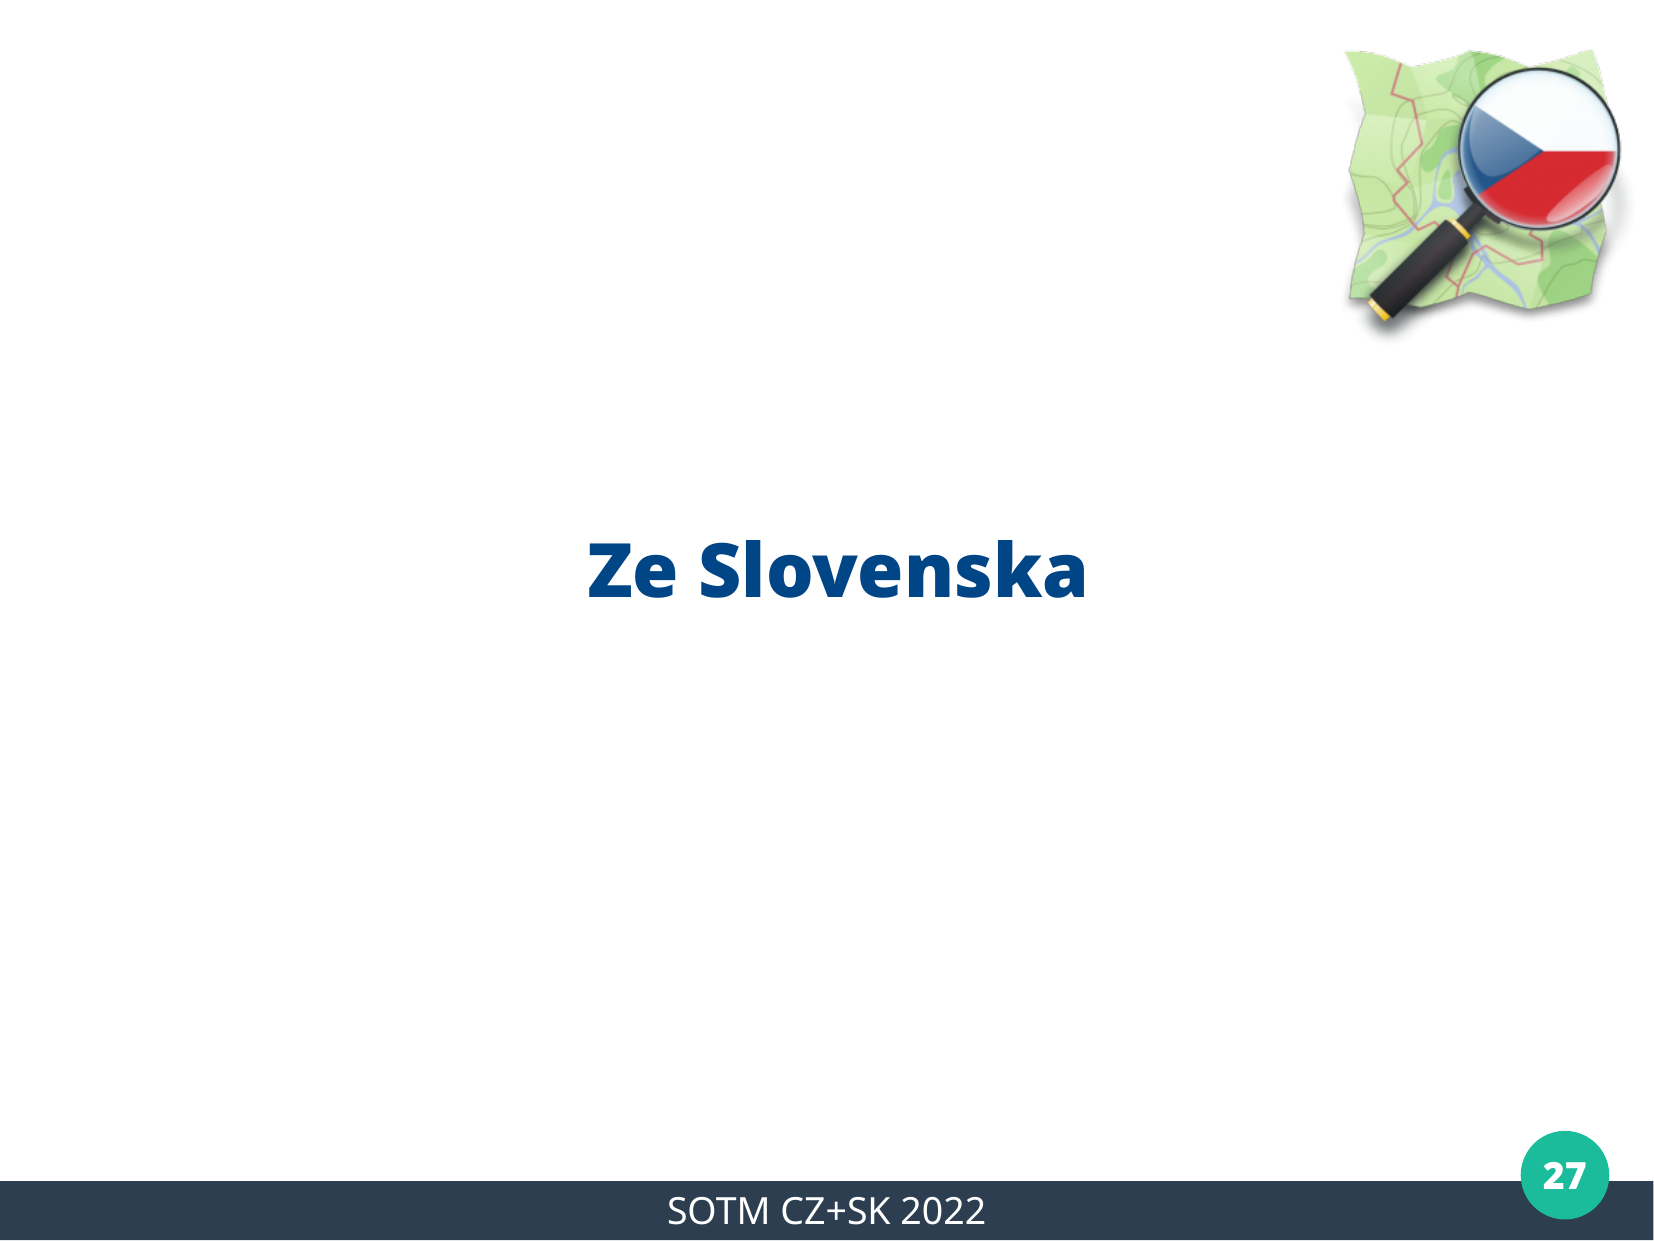

# Ze Slovenska
27
SOTM CZ+SK 2022